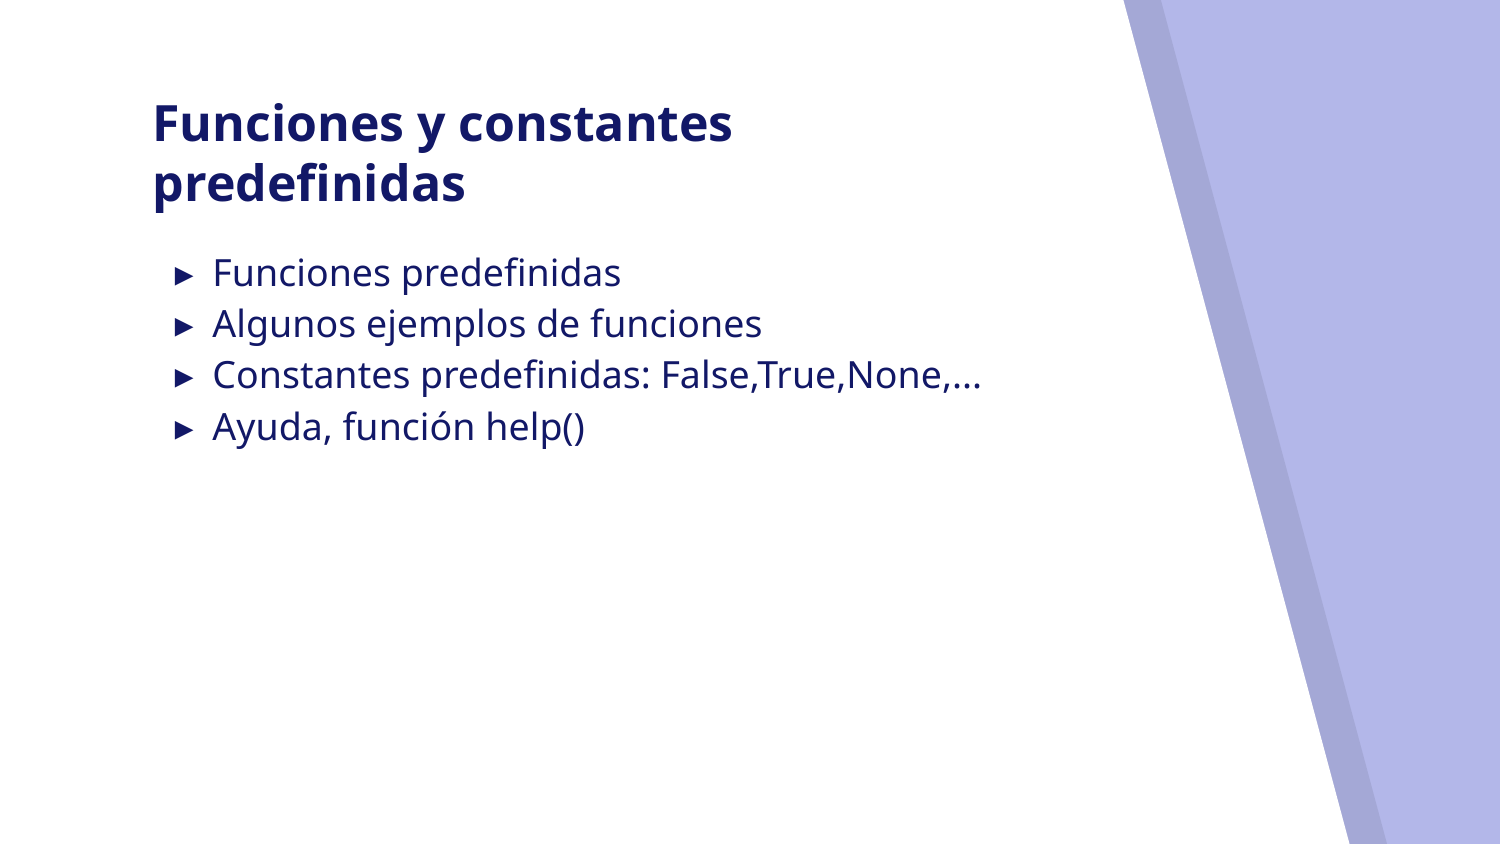

# Funciones y constantes predefinidas
Funciones predefinidas
Algunos ejemplos de funciones
Constantes predefinidas: False,True,None,...
Ayuda, función help()